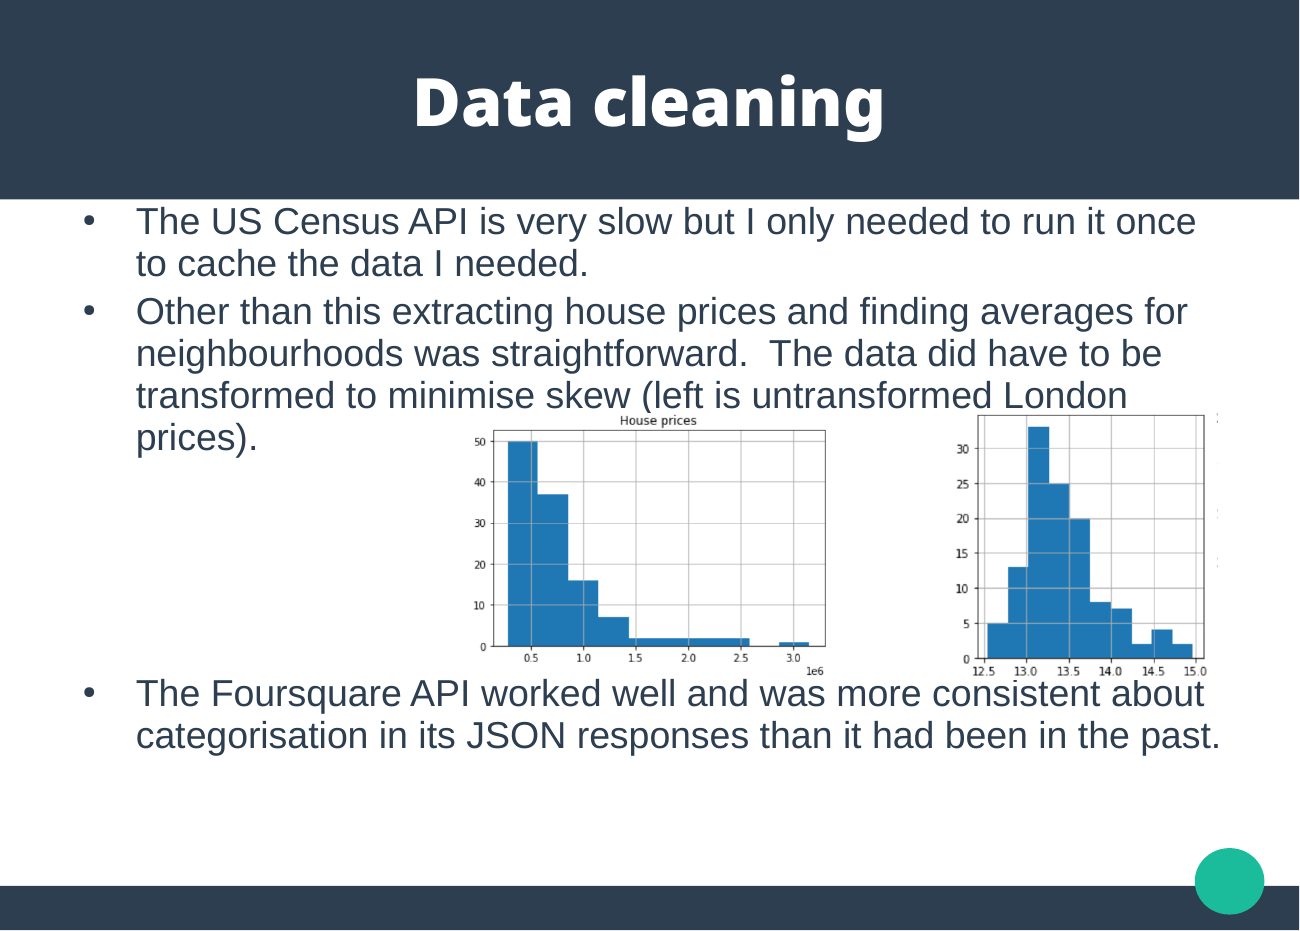

Data cleaning
# The US Census API is very slow but I only needed to run it once to cache the data I needed.
Other than this extracting house prices and finding averages for neighbourhoods was straightforward. The data did have to be transformed to minimise skew (left is untransformed London prices).
The Foursquare API worked well and was more consistent about categorisation in its JSON responses than it had been in the past.